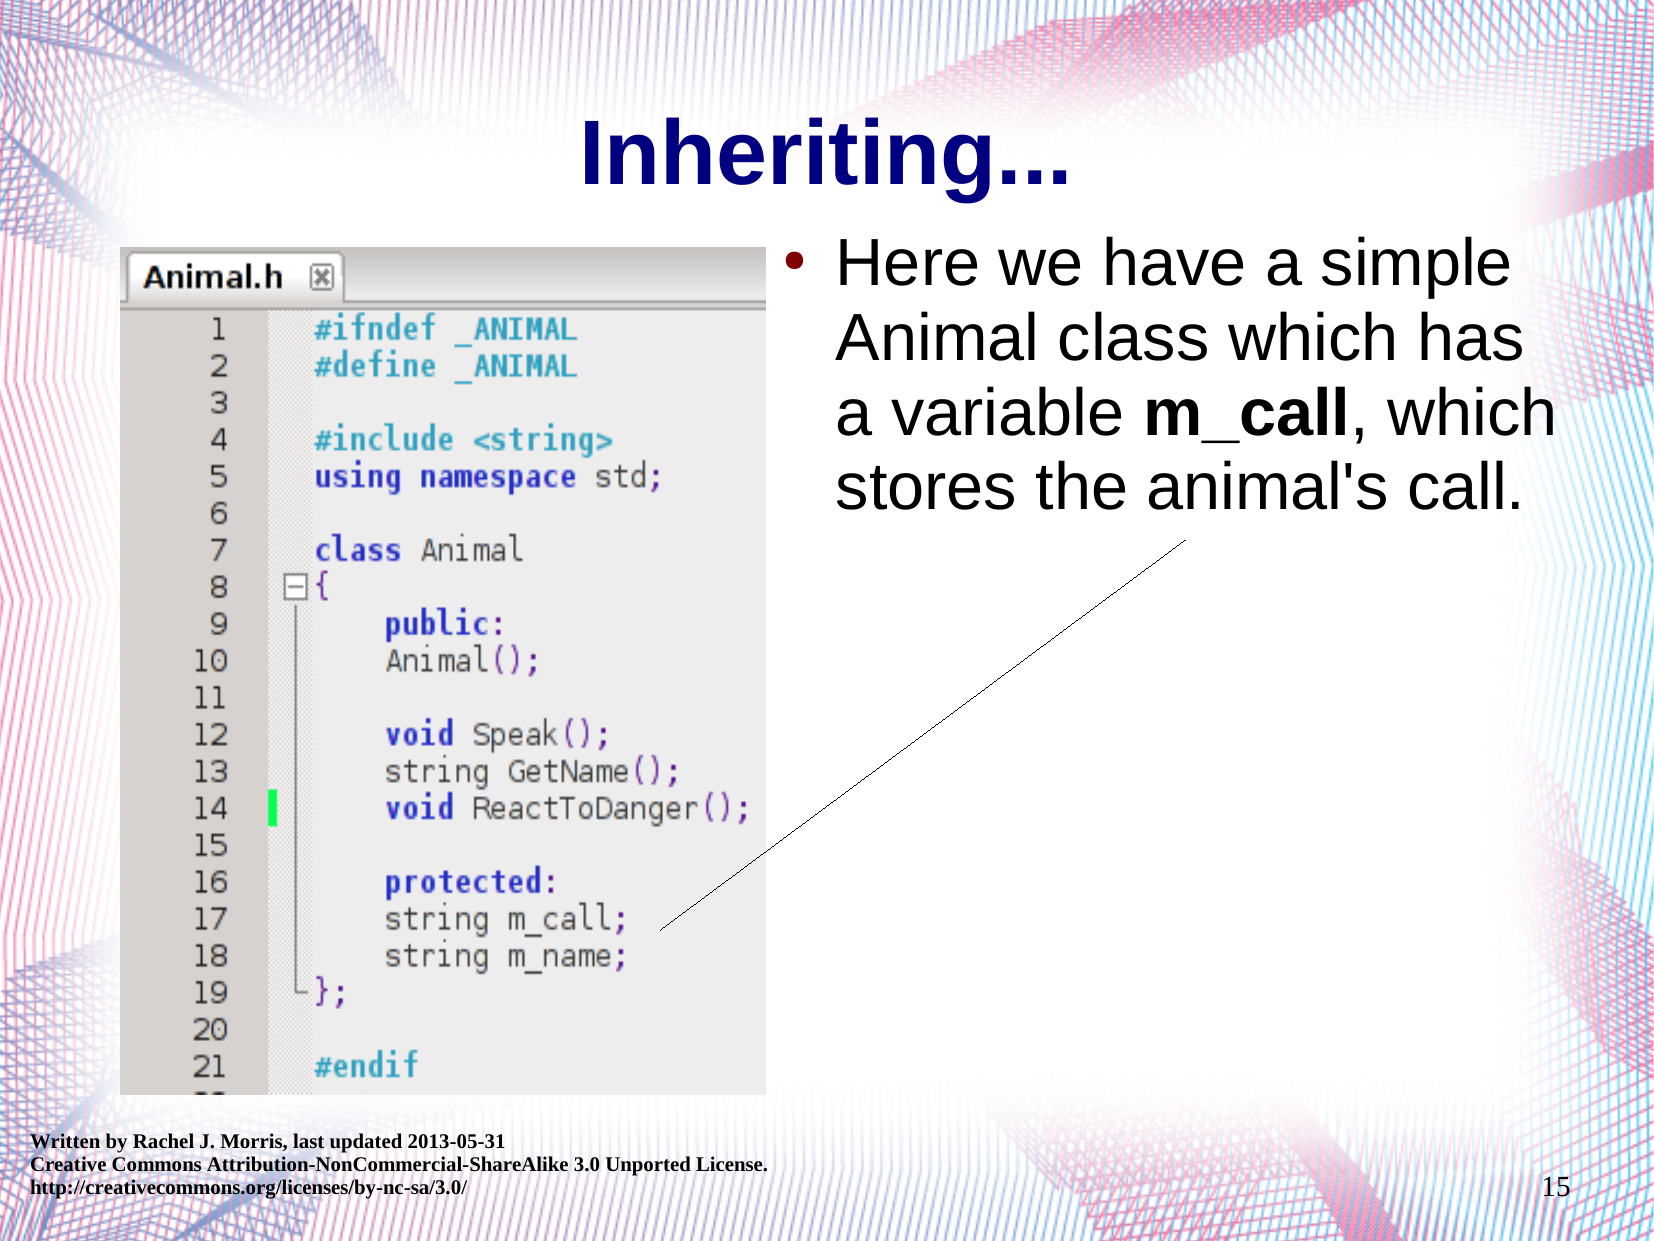

# Inheriting...
Here we have a simple Animal class which has a variable m_call, which stores the animal's call.
15